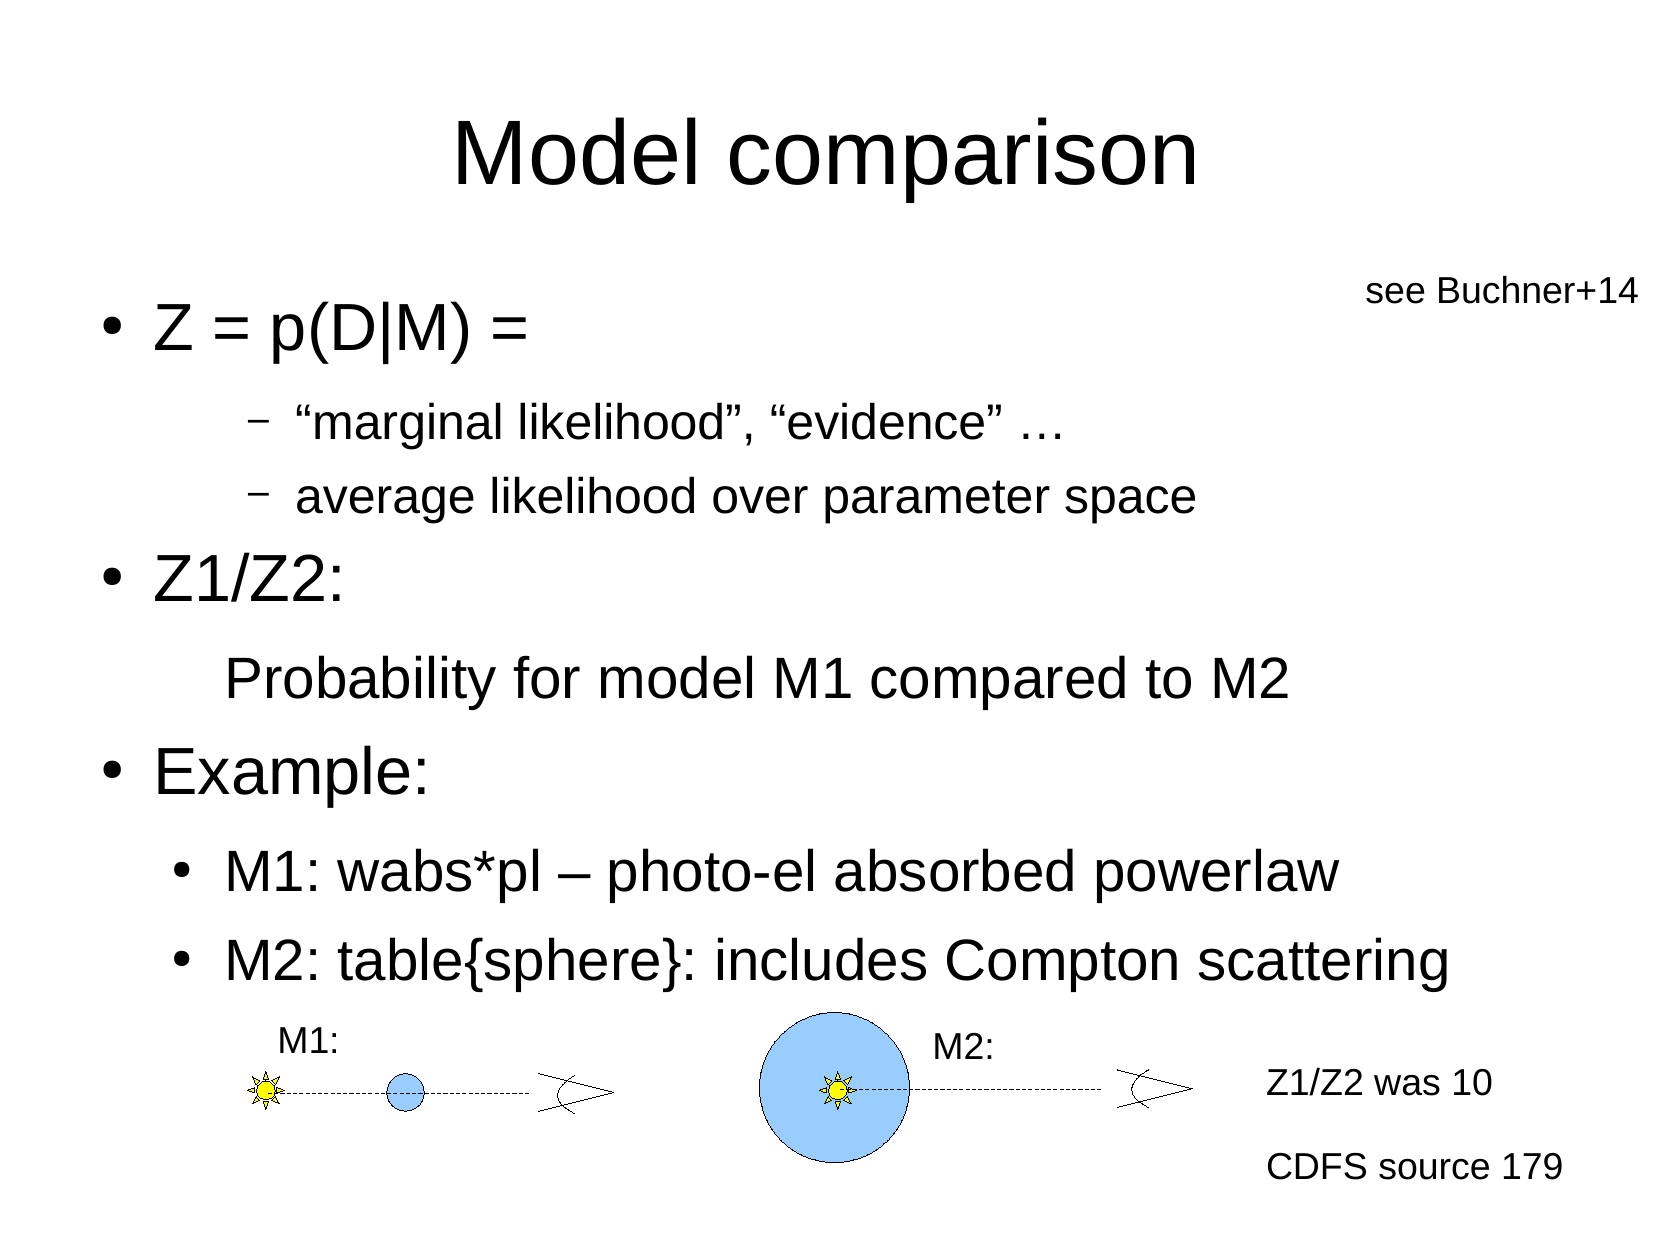

# Model comparison
see Buchner+14
Z = p(D|M) =
“marginal likelihood”, “evidence” …
average likelihood over parameter space
Z1/Z2:
Probability for model M1 compared to M2
Example:
M1: wabs*pl – photo-el absorbed powerlaw
M2: table{sphere}: includes Compton scattering
M1:
M2:
Z1/Z2 was 10
CDFS source 179